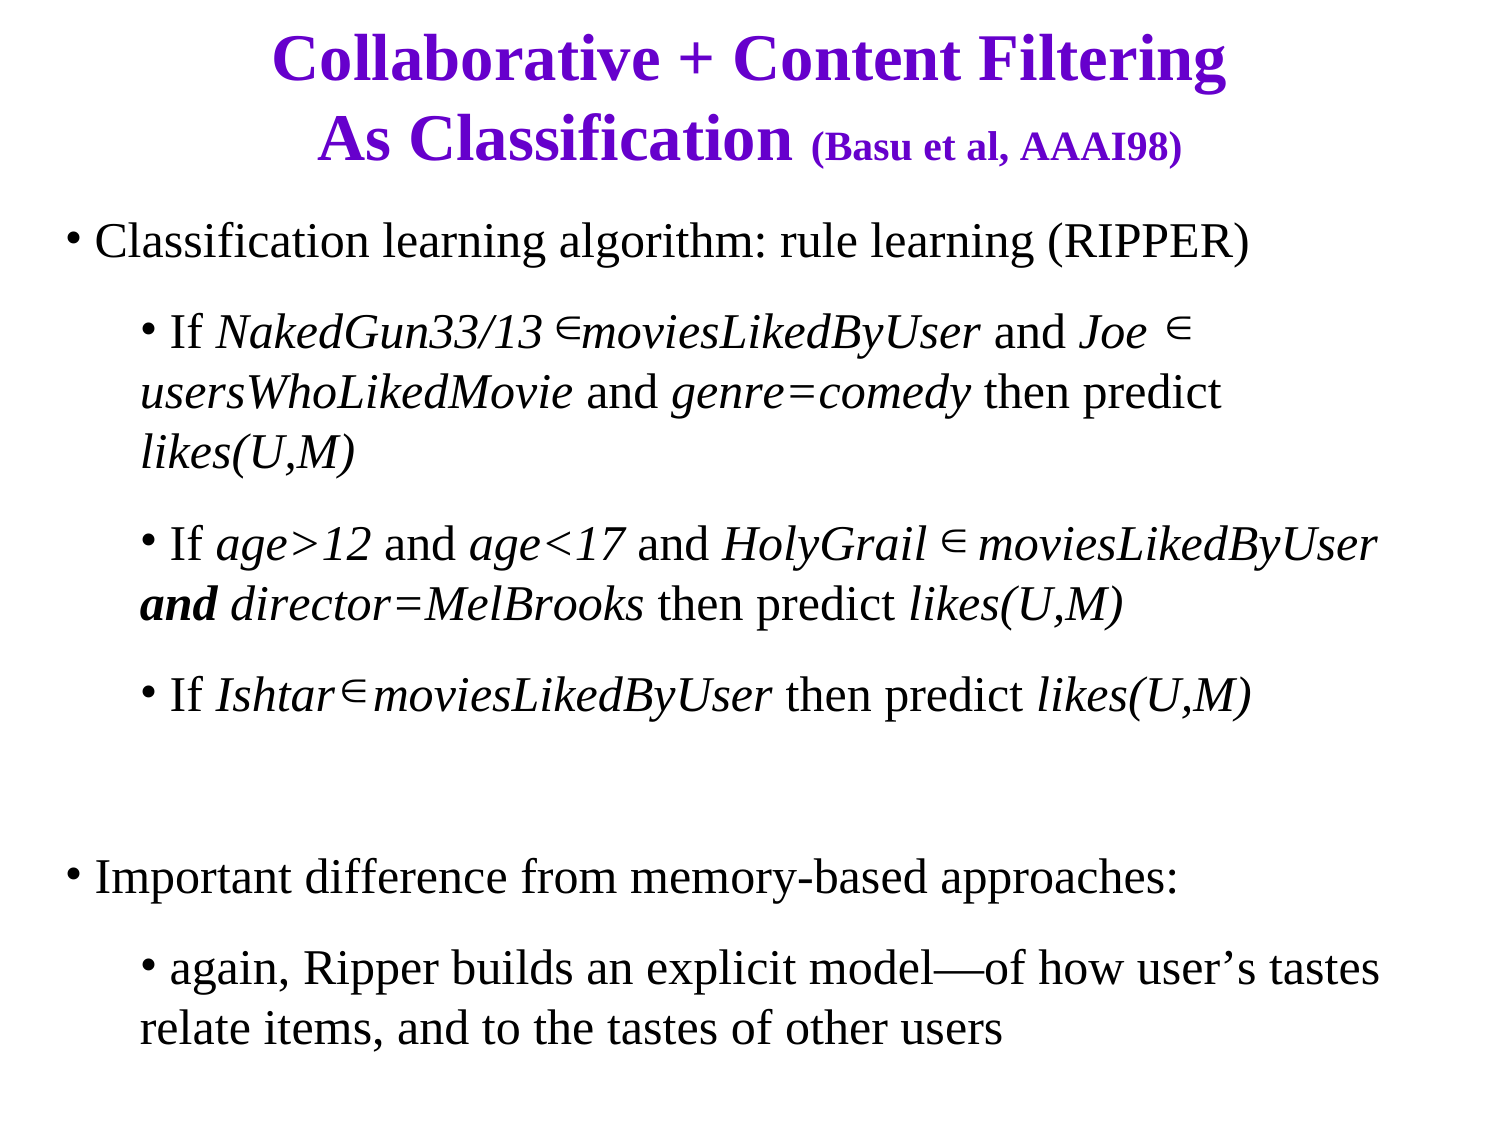

# Collaborative + Content Filtering As Classification (Basu et al, AAAI98)
 Classification learning algorithm: rule learning (RIPPER)
 If NakedGun33/13 moviesLikedByUser and Joe usersWhoLikedMovie and genre=comedy then predict likes(U,M)
 If age>12 and age<17 and HolyGrail moviesLikedByUser and director=MelBrooks then predict likes(U,M)
 If Ishtar moviesLikedByUser then predict likes(U,M)
 Important difference from memory-based approaches:
 again, Ripper builds an explicit model—of how user’s tastes relate items, and to the tastes of other users